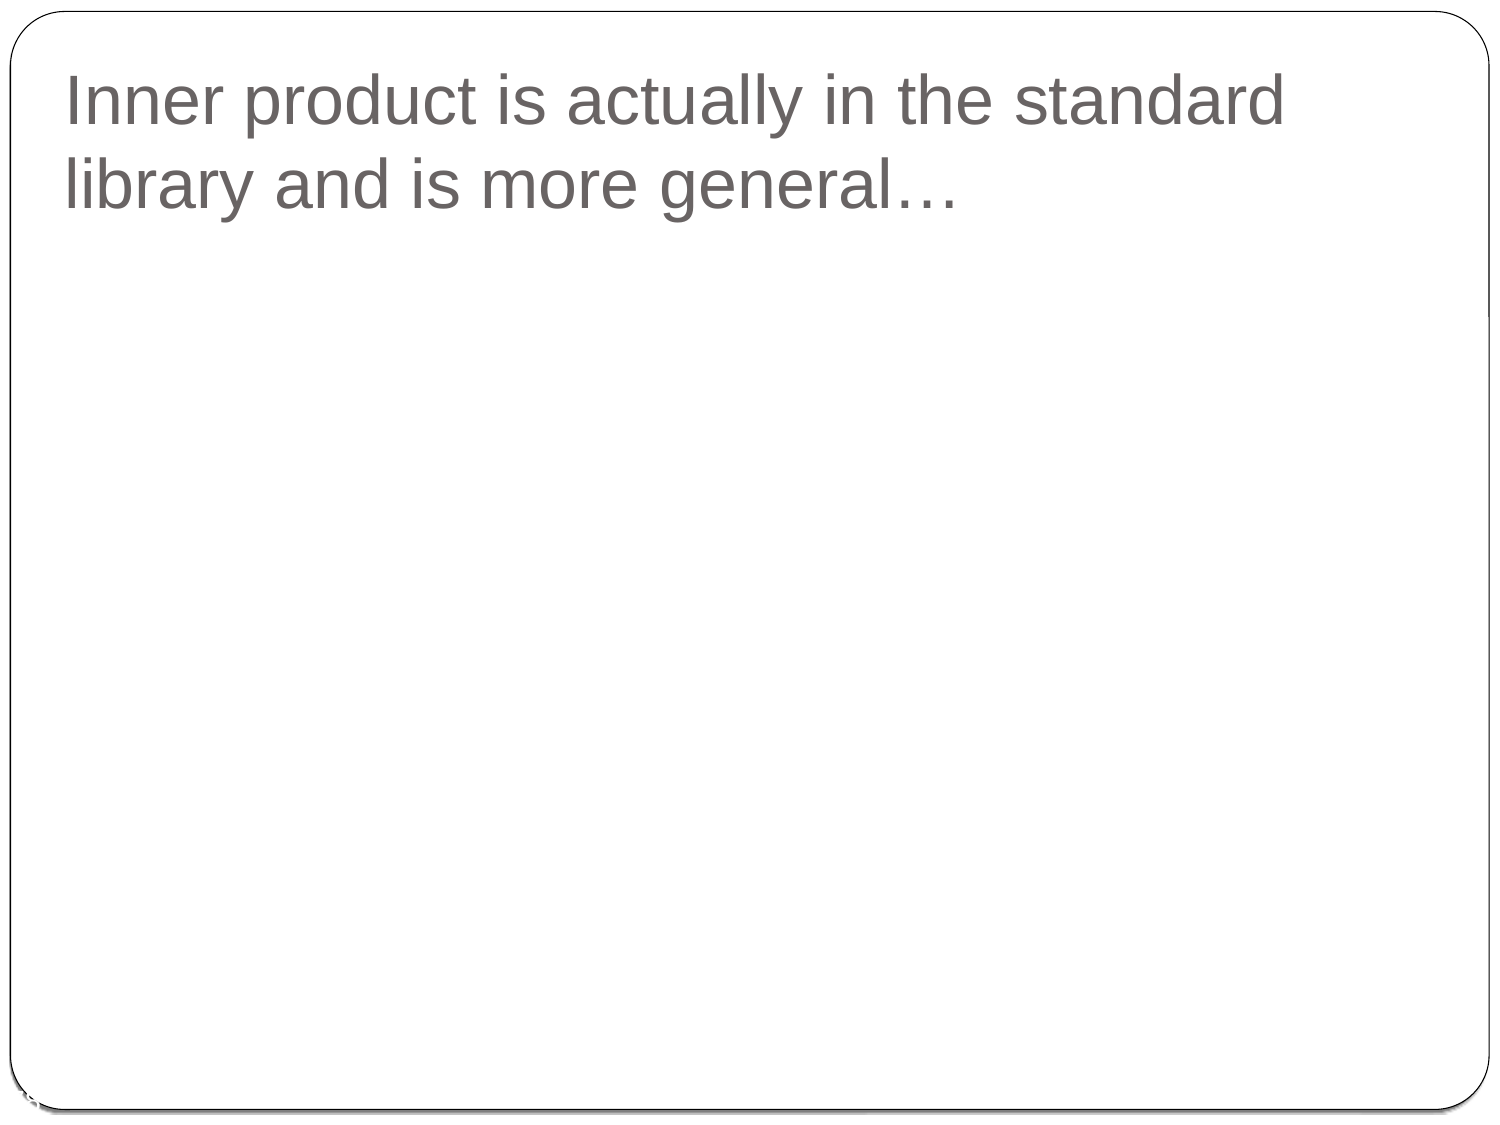

# Inner product is actually in the standard library and is more general…